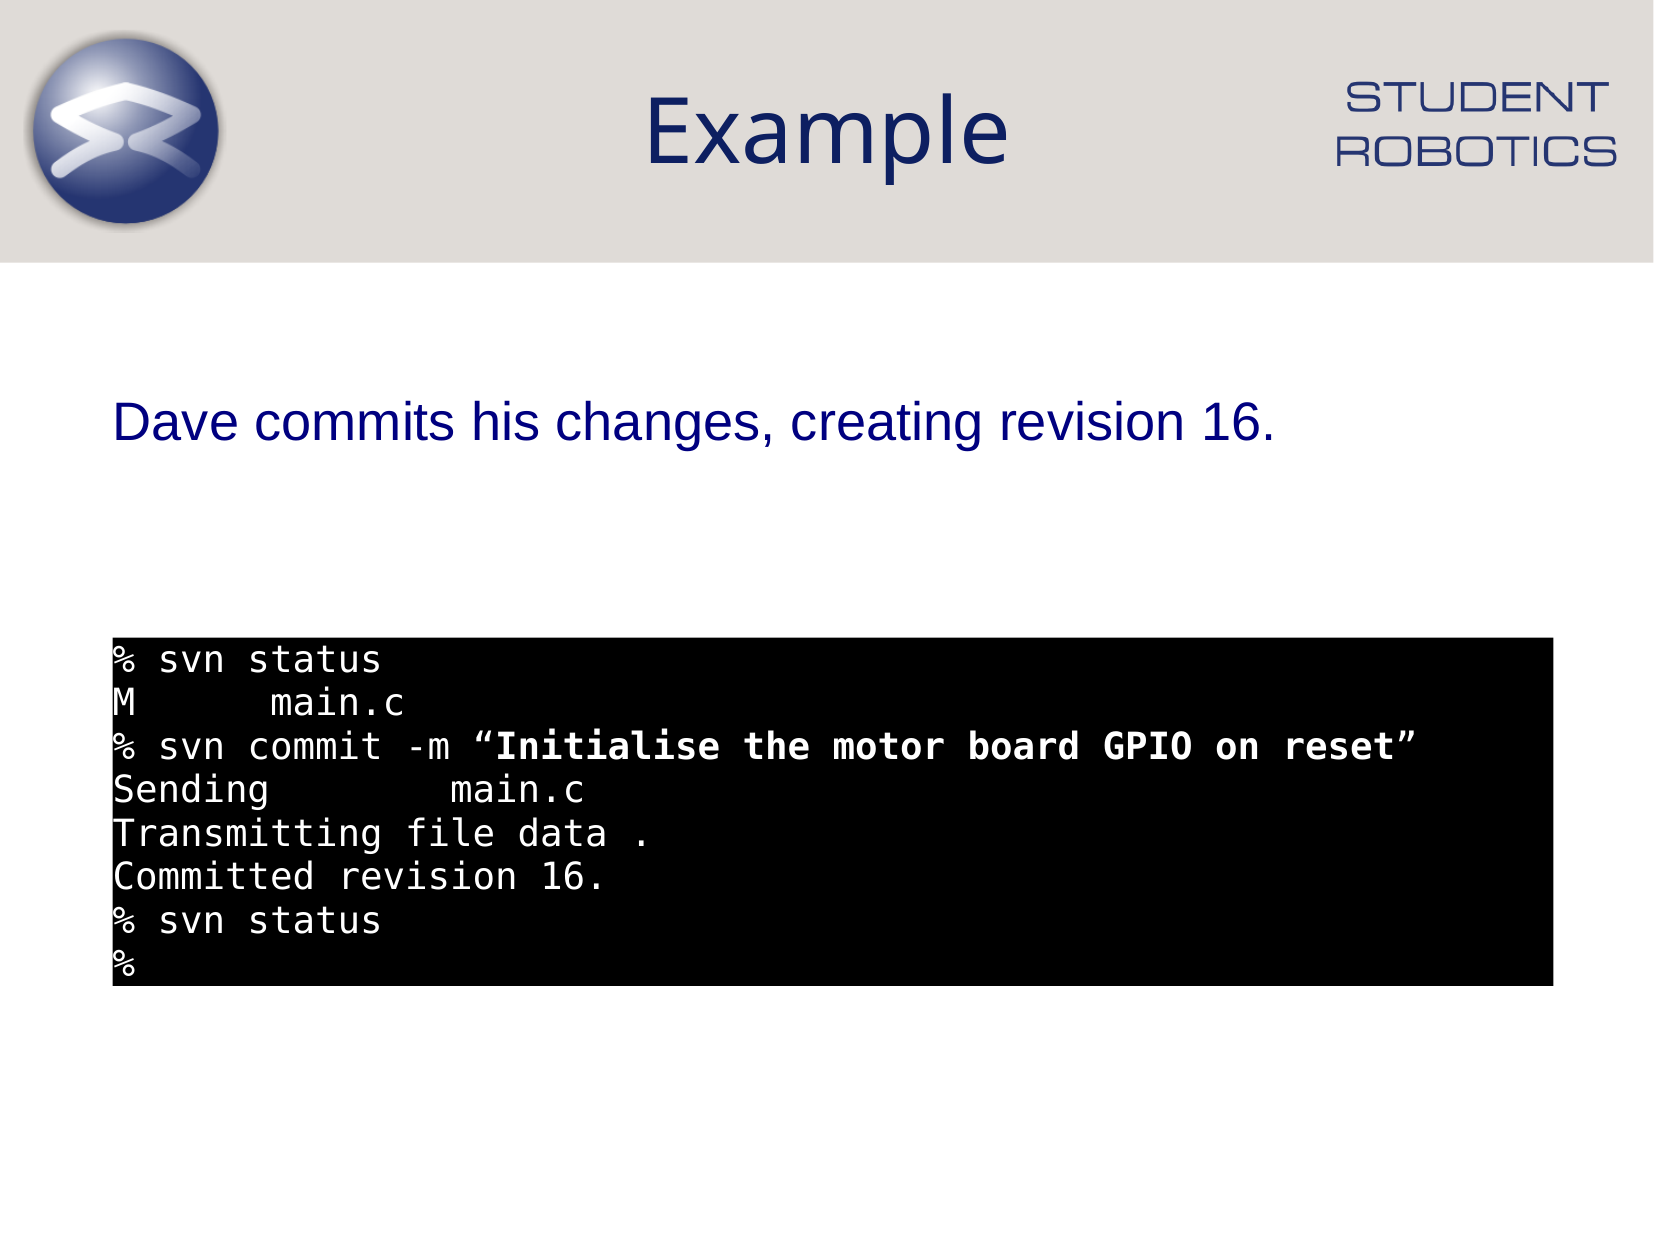

# Example
Dave commits his changes, creating revision 16.
% svn status
M main.c
% svn commit -m “Initialise the motor board GPIO on reset”
Sending main.c
Transmitting file data .
Committed revision 16.
% svn status
%